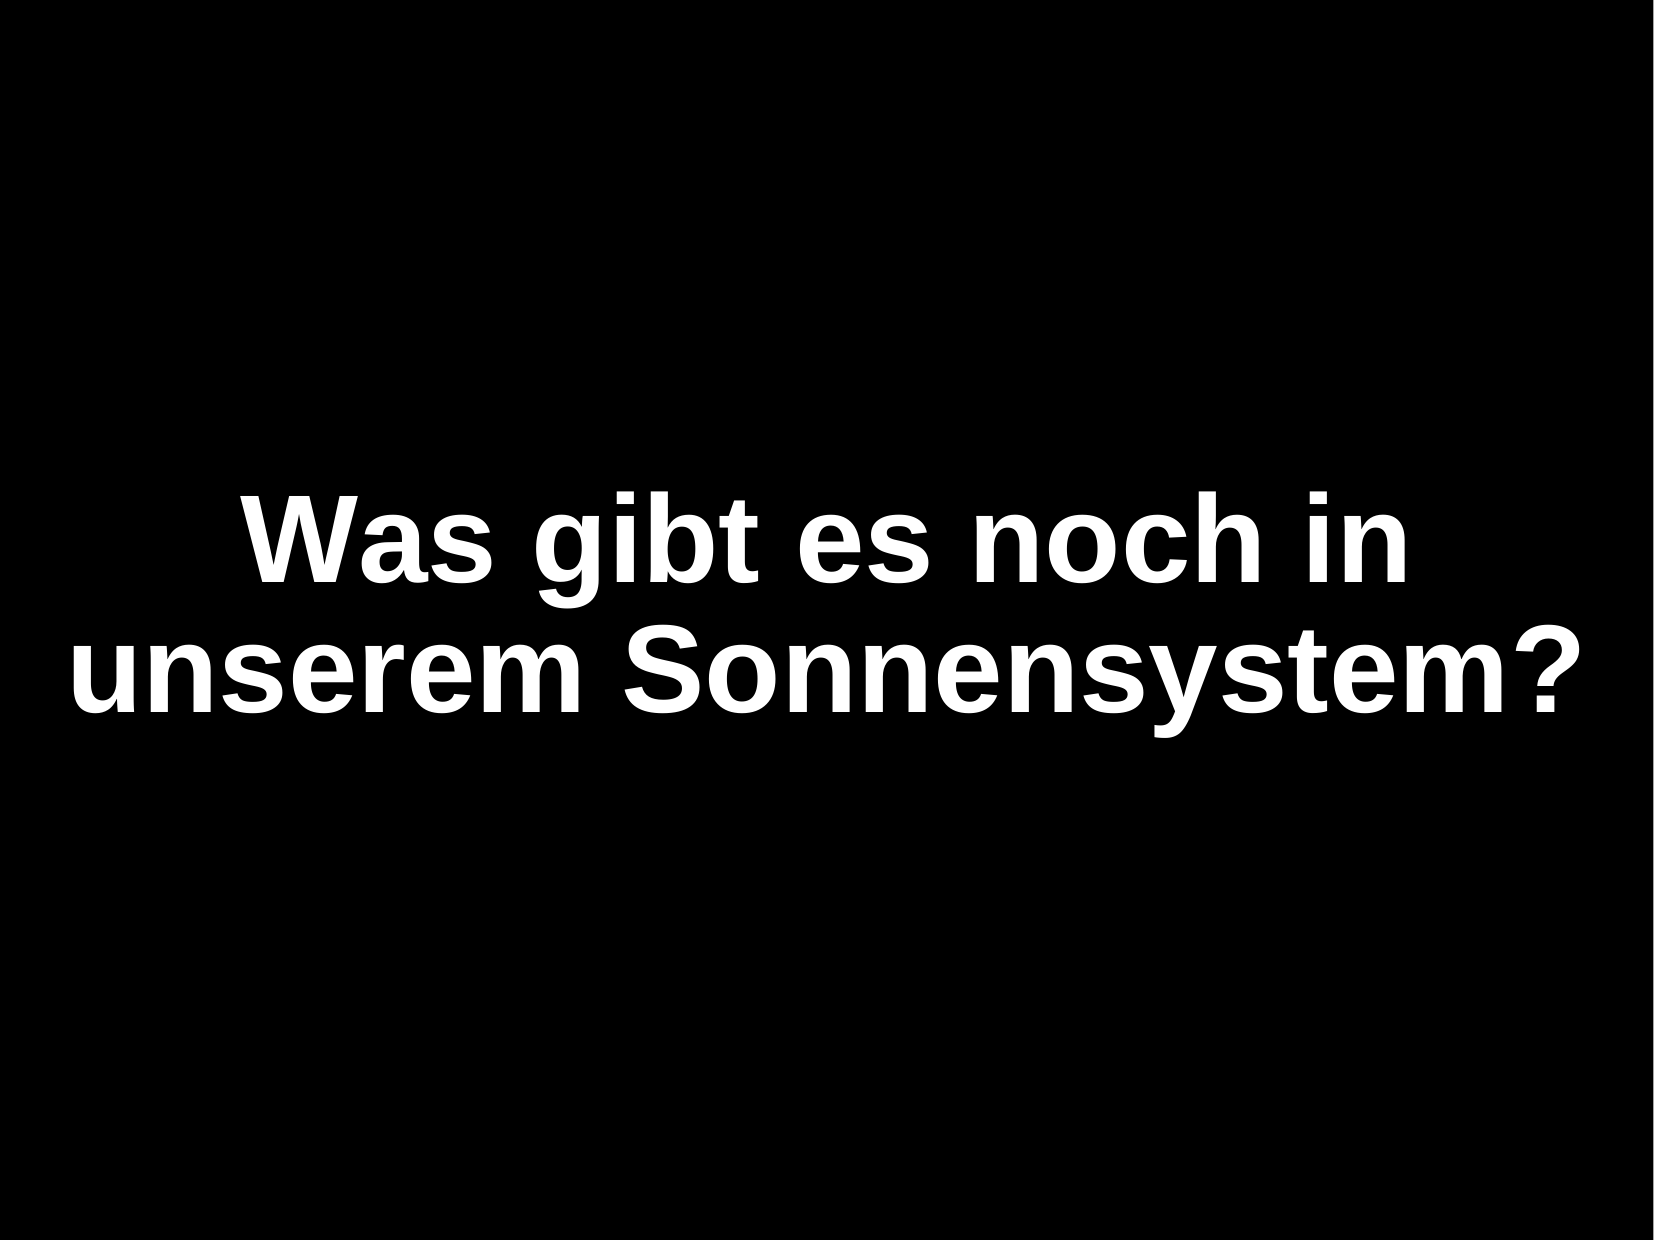

Was gibt es noch in unserem Sonnensystem?